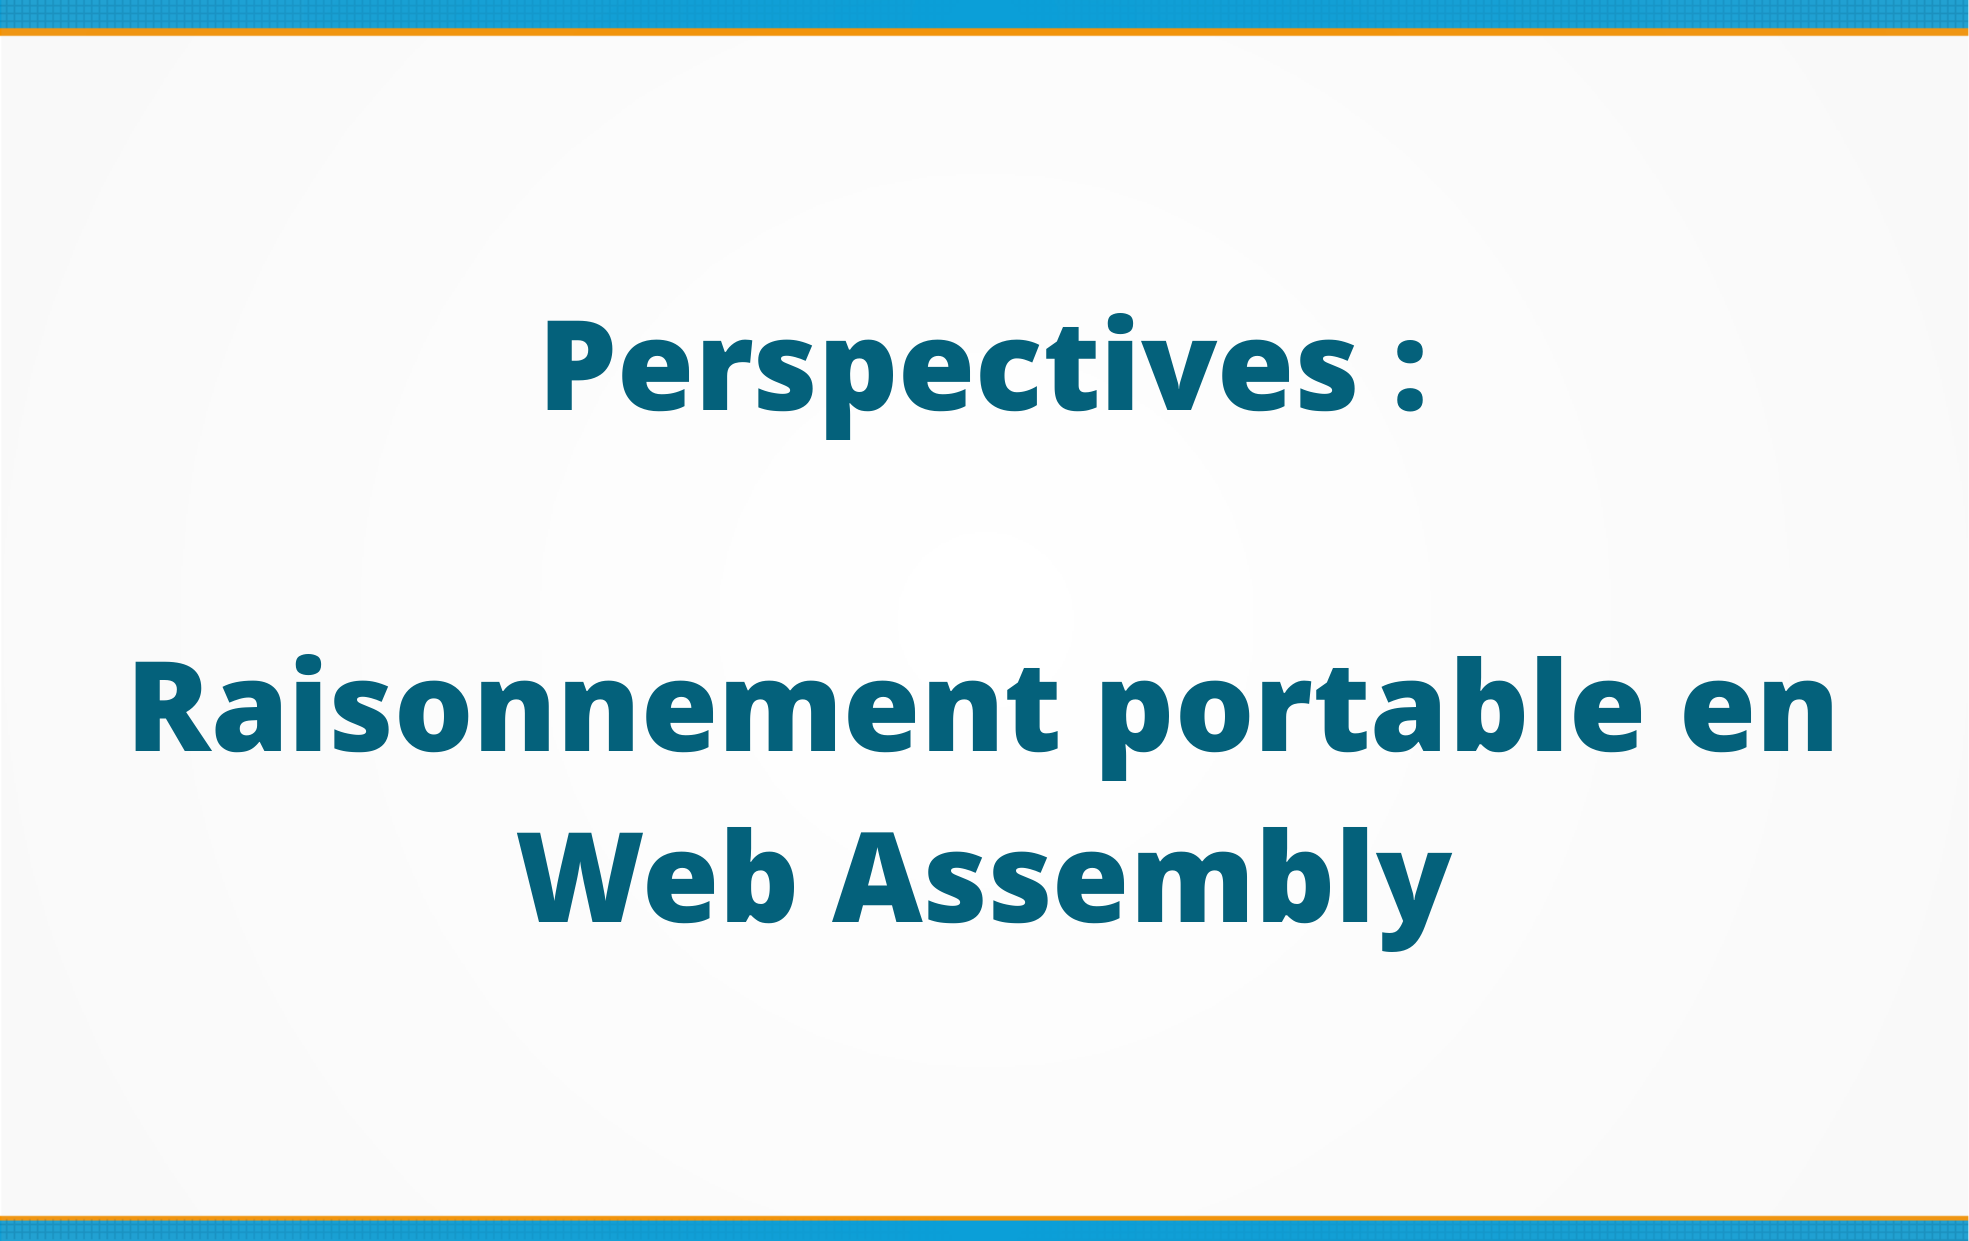

# Perspectives :
Raisonnement portable en Web Assembly